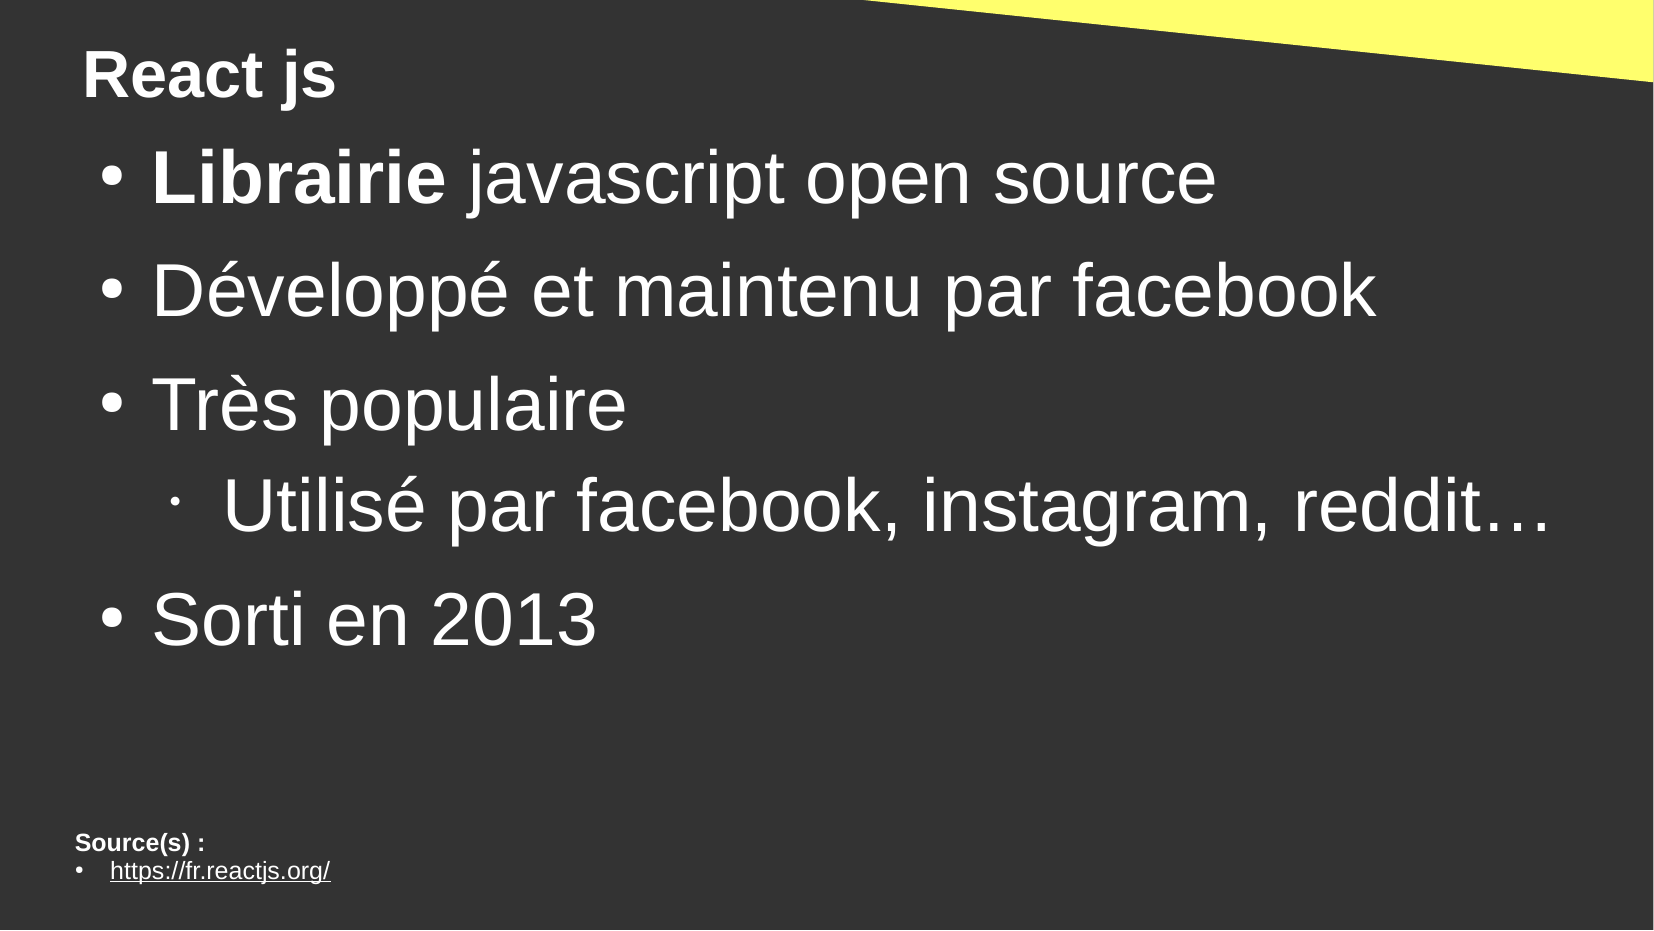

# React js
Librairie javascript open source
Développé et maintenu par facebook
Très populaire
Utilisé par facebook, instagram, reddit…
Sorti en 2013
Source(s) :
https://fr.reactjs.org/